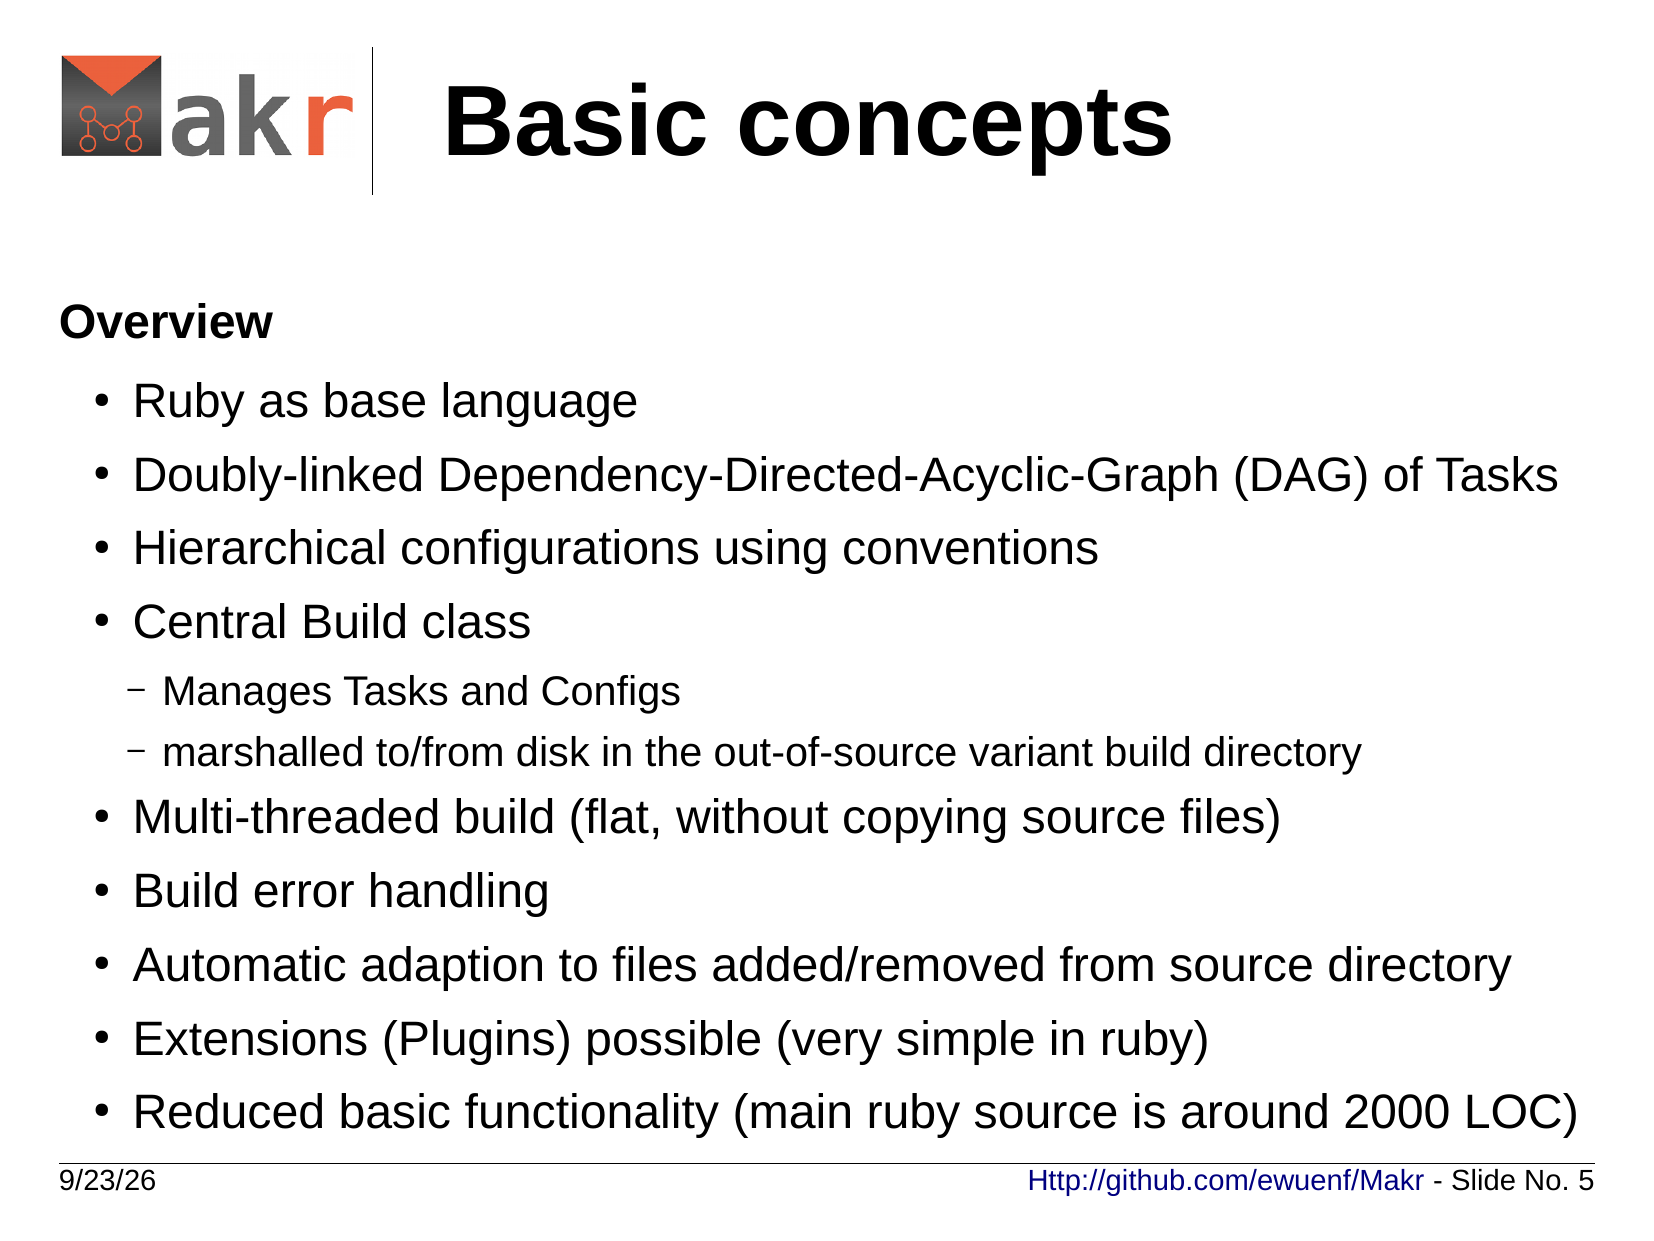

# Basic concepts
Overview
Ruby as base language
Doubly-linked Dependency-Directed-Acyclic-Graph (DAG) of Tasks
Hierarchical configurations using conventions
Central Build class
Manages Tasks and Configs
marshalled to/from disk in the out-of-source variant build directory
Multi-threaded build (flat, without copying source files)
Build error handling
Automatic adaption to files added/removed from source directory
Extensions (Plugins) possible (very simple in ruby)
Reduced basic functionality (main ruby source is around 2000 LOC)